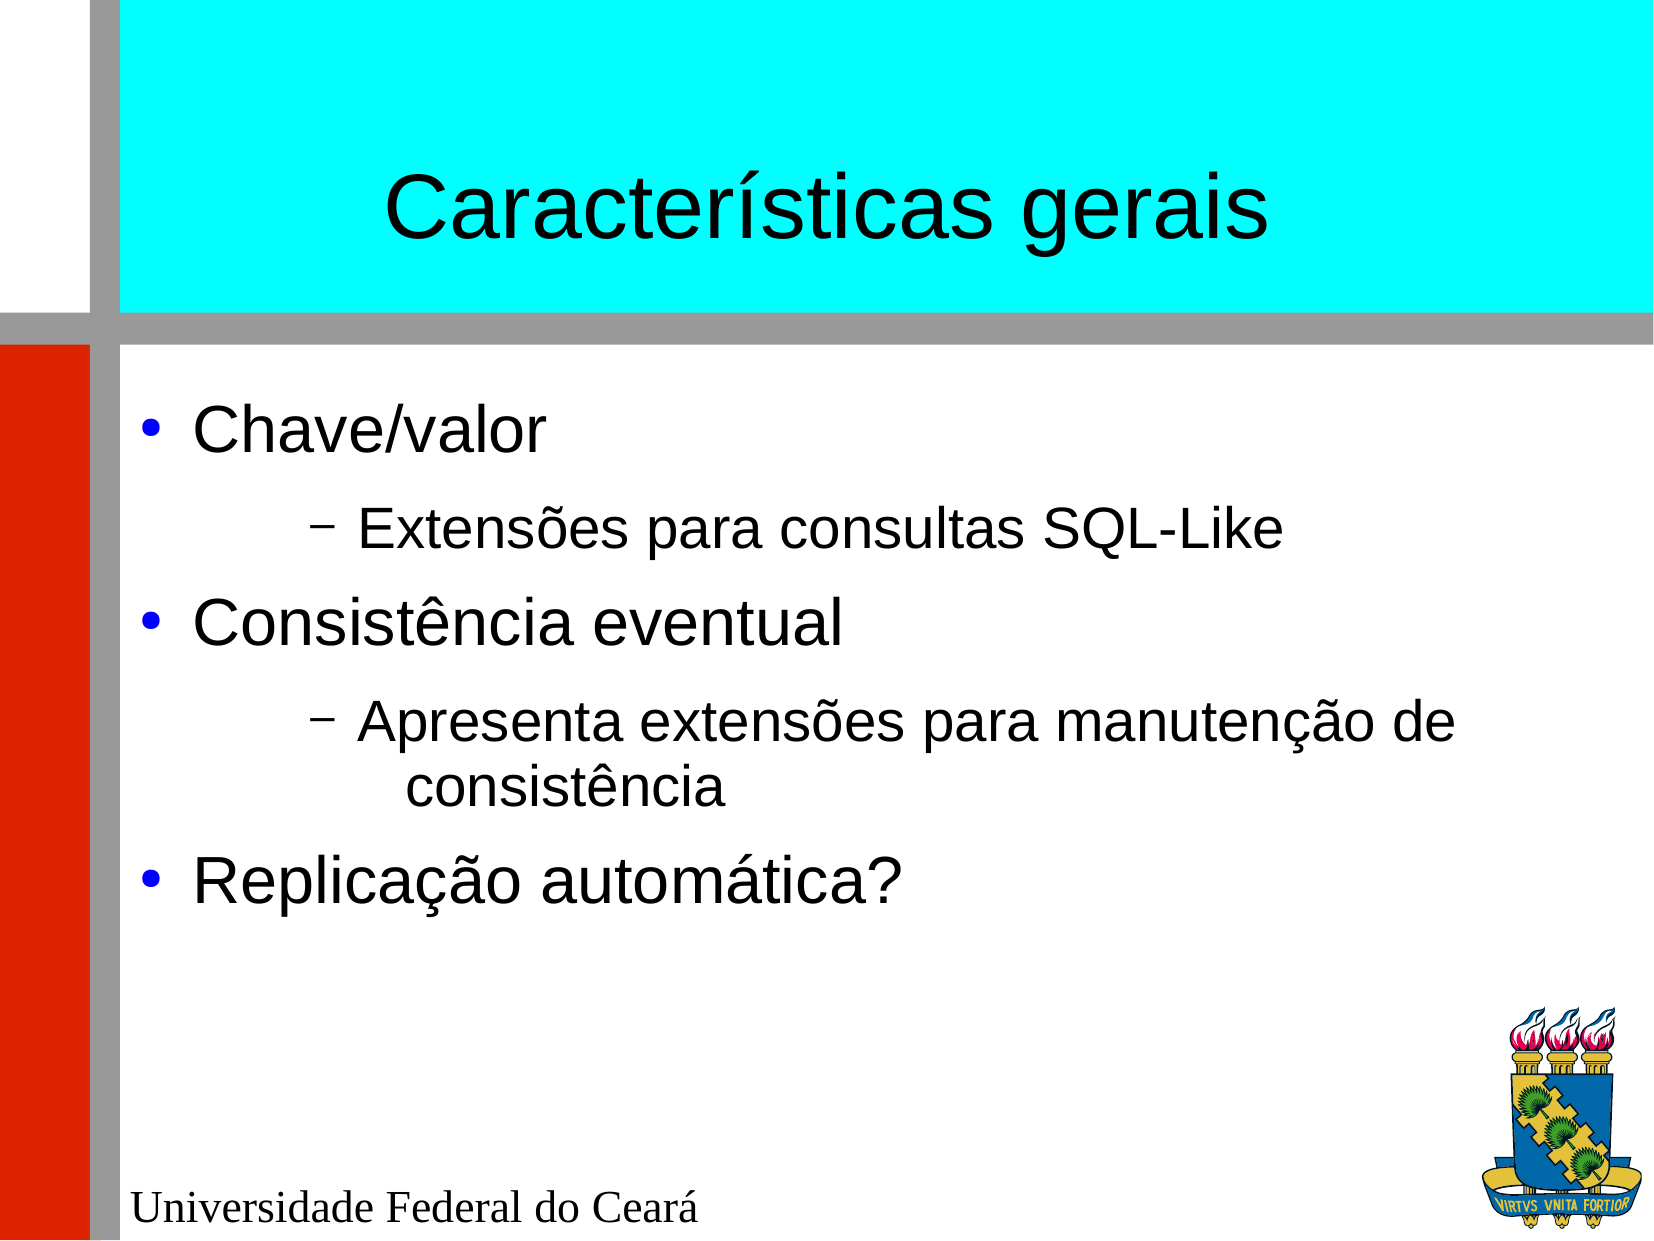

# Características gerais
Chave/valor
Extensões para consultas SQL-Like
Consistência eventual
Apresenta extensões para manutenção de consistência
Replicação automática?